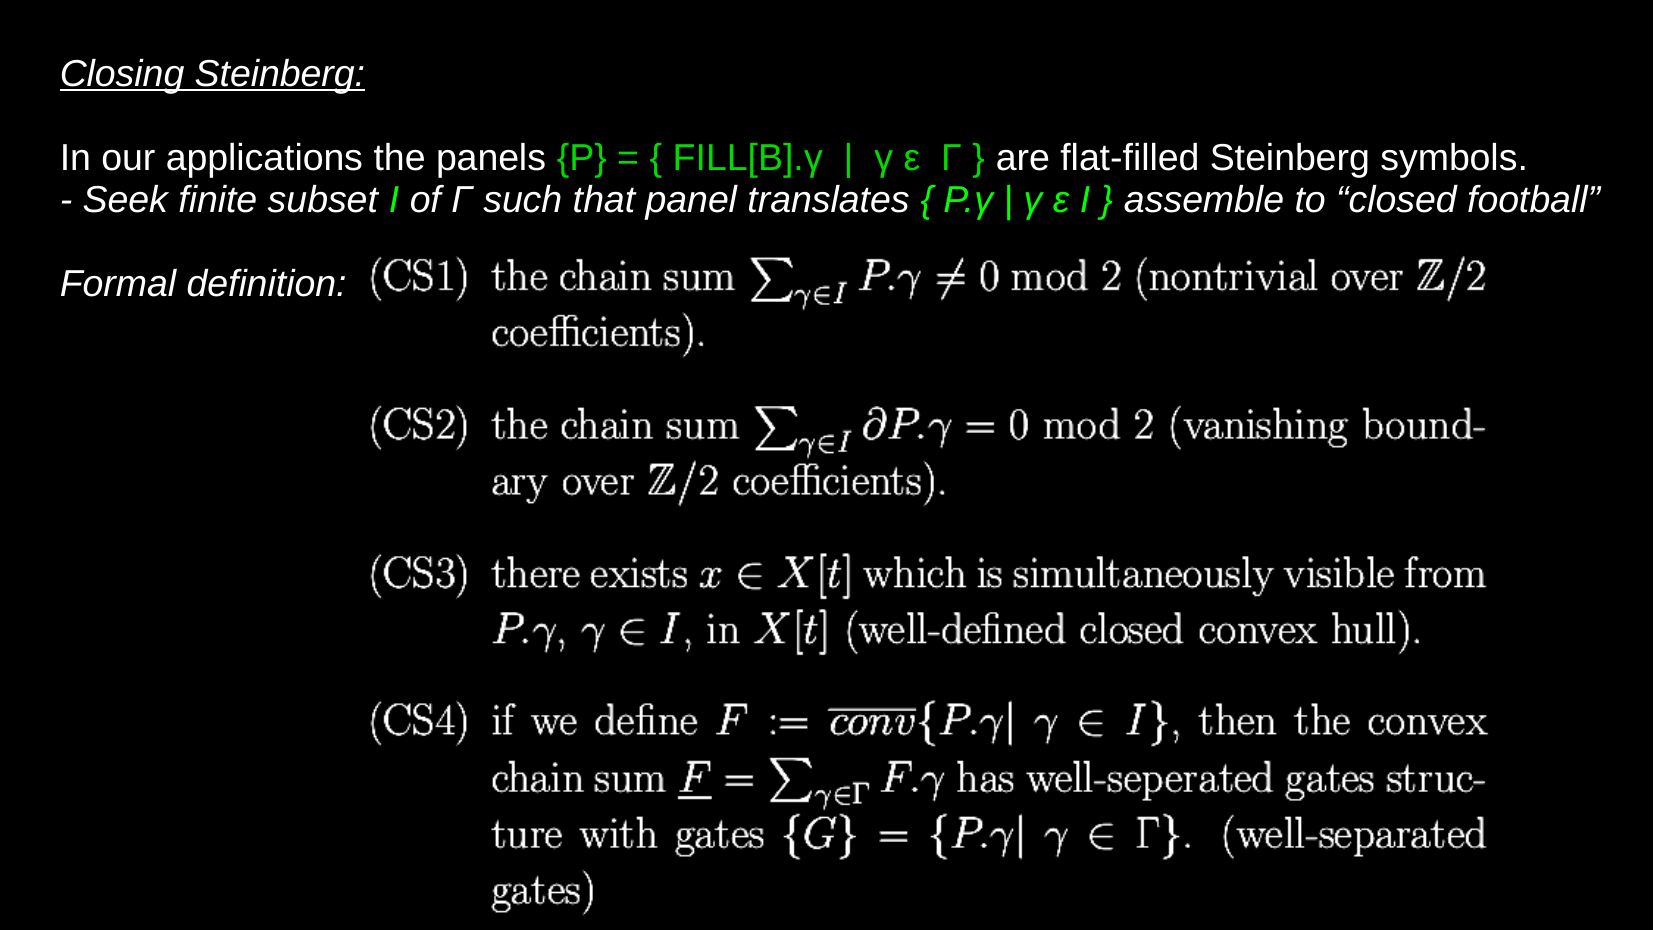

Closing Steinberg:
In our applications the panels {P} = { FILL[B].γ | γ ε Γ } are flat-filled Steinberg symbols.
- Seek finite subset I of Γ such that panel translates { P.γ | γ ε I } assemble to “closed football”
Formal definition: